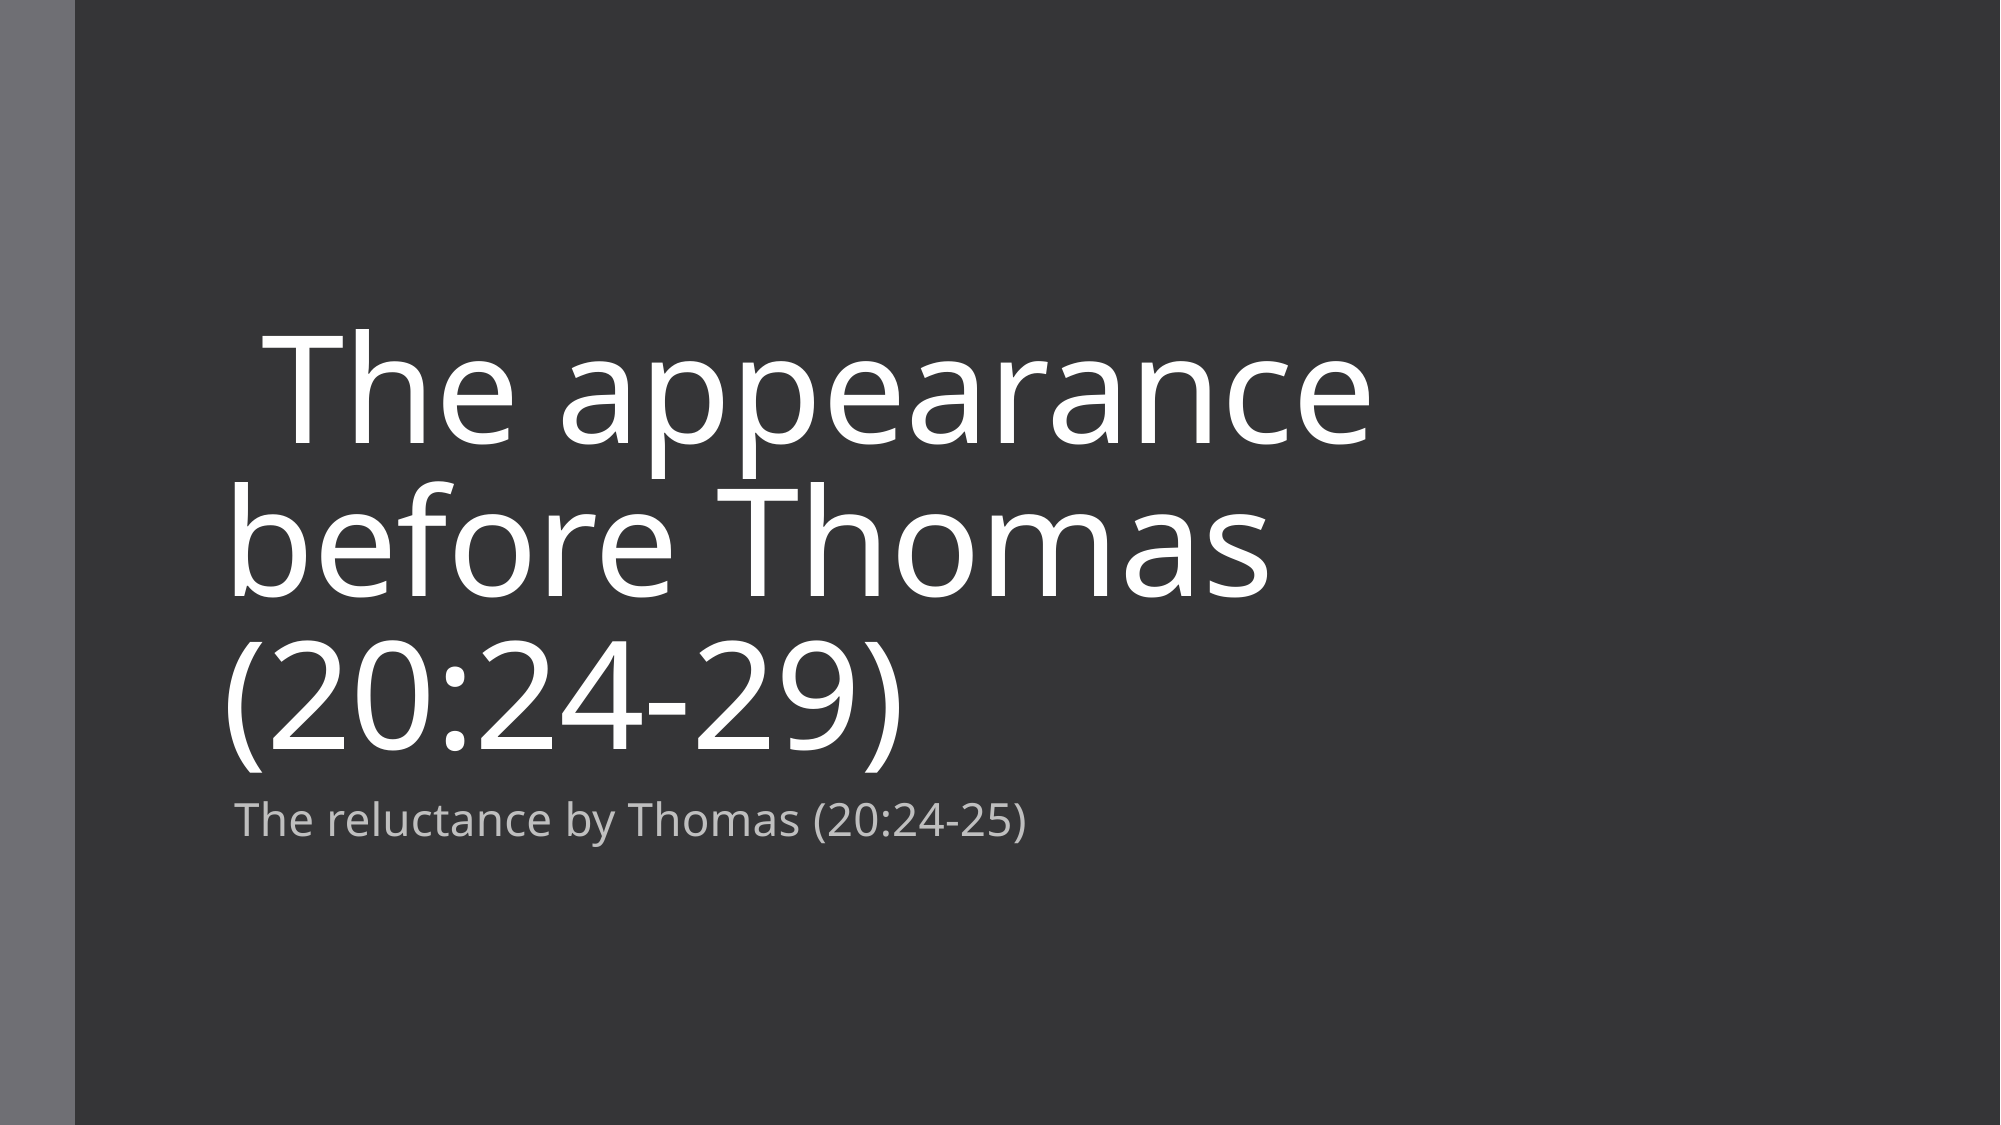

# The appearance before Thomas (20:24-29)
 The reluctance by Thomas (20:24-25)